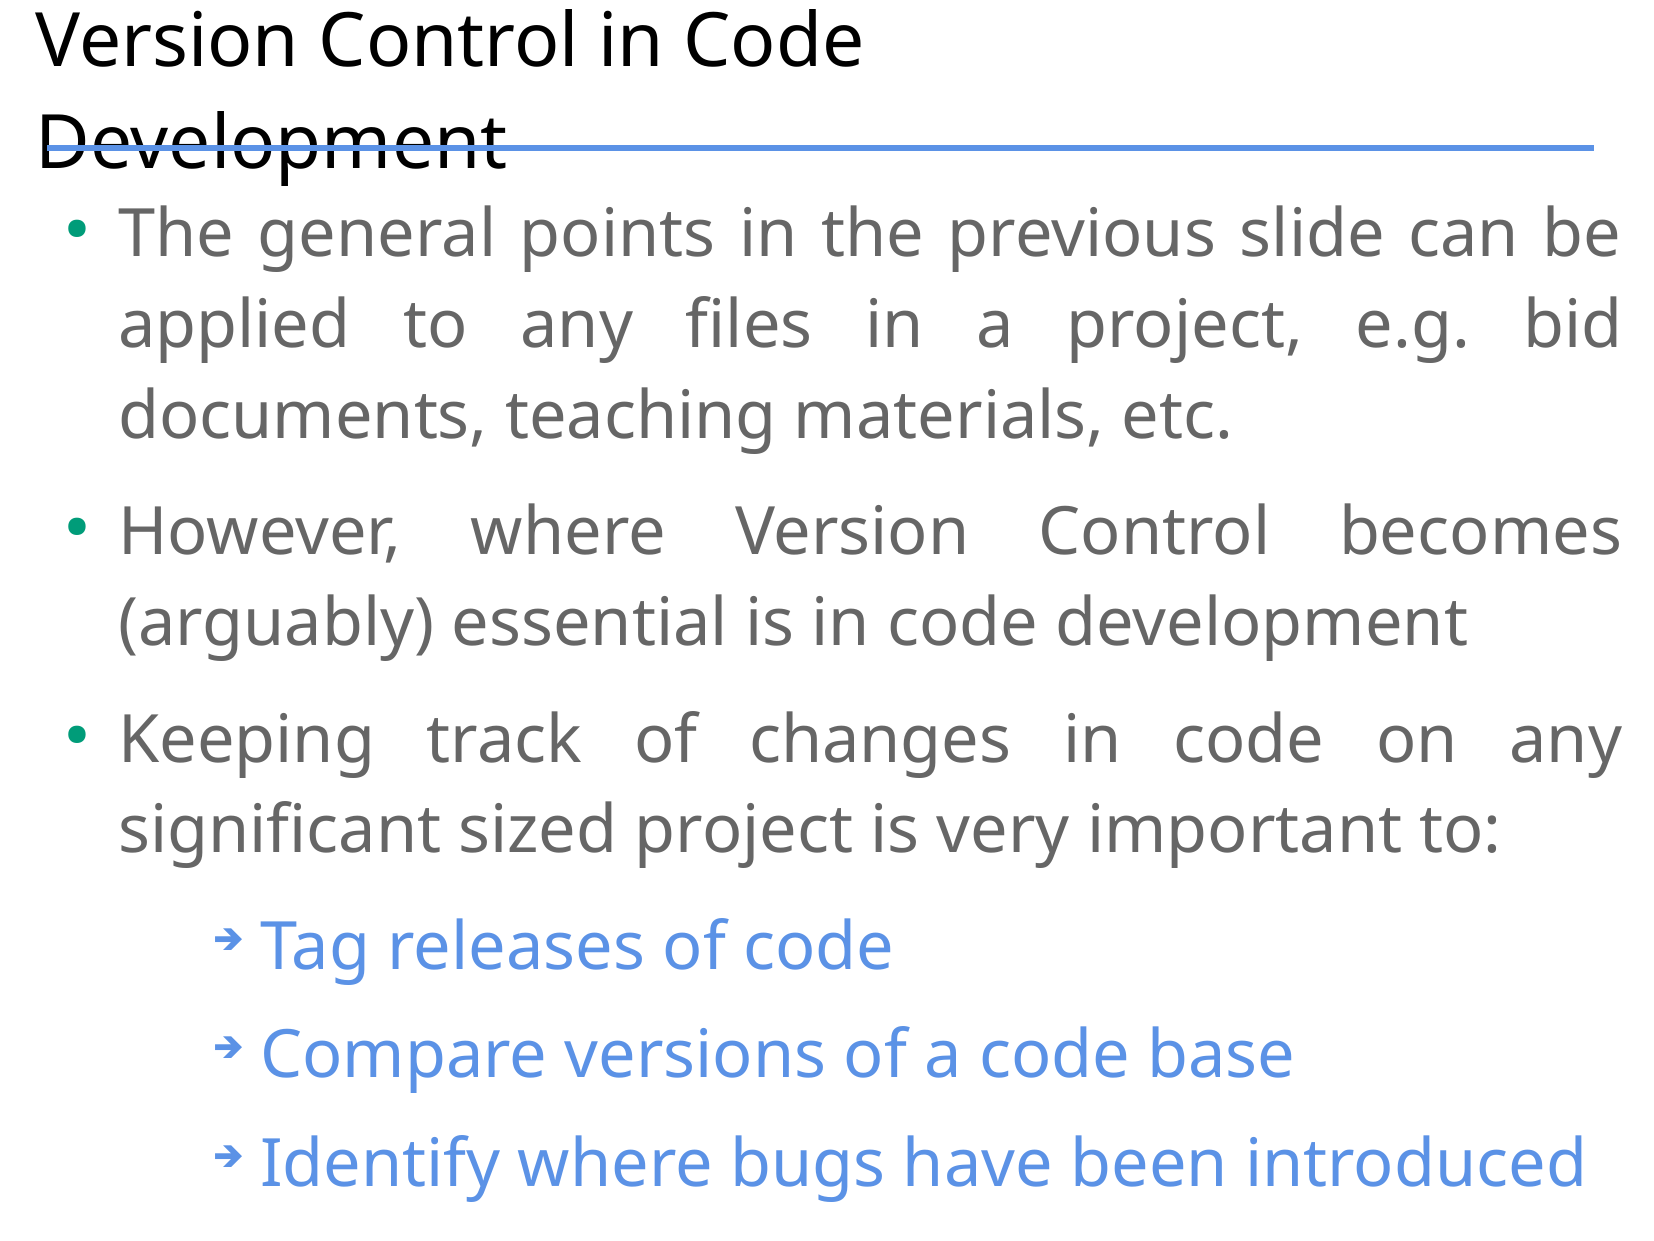

# Version Control in Code Development
The general points in the previous slide can be applied to any files in a project, e.g. bid documents, teaching materials, etc.
However, where Version Control becomes (arguably) essential is in code development
Keeping track of changes in code on any significant sized project is very important to:
Tag releases of code
Compare versions of a code base
Identify where bugs have been introduced
Allow parallel and collaborative code development
Etc., etc.